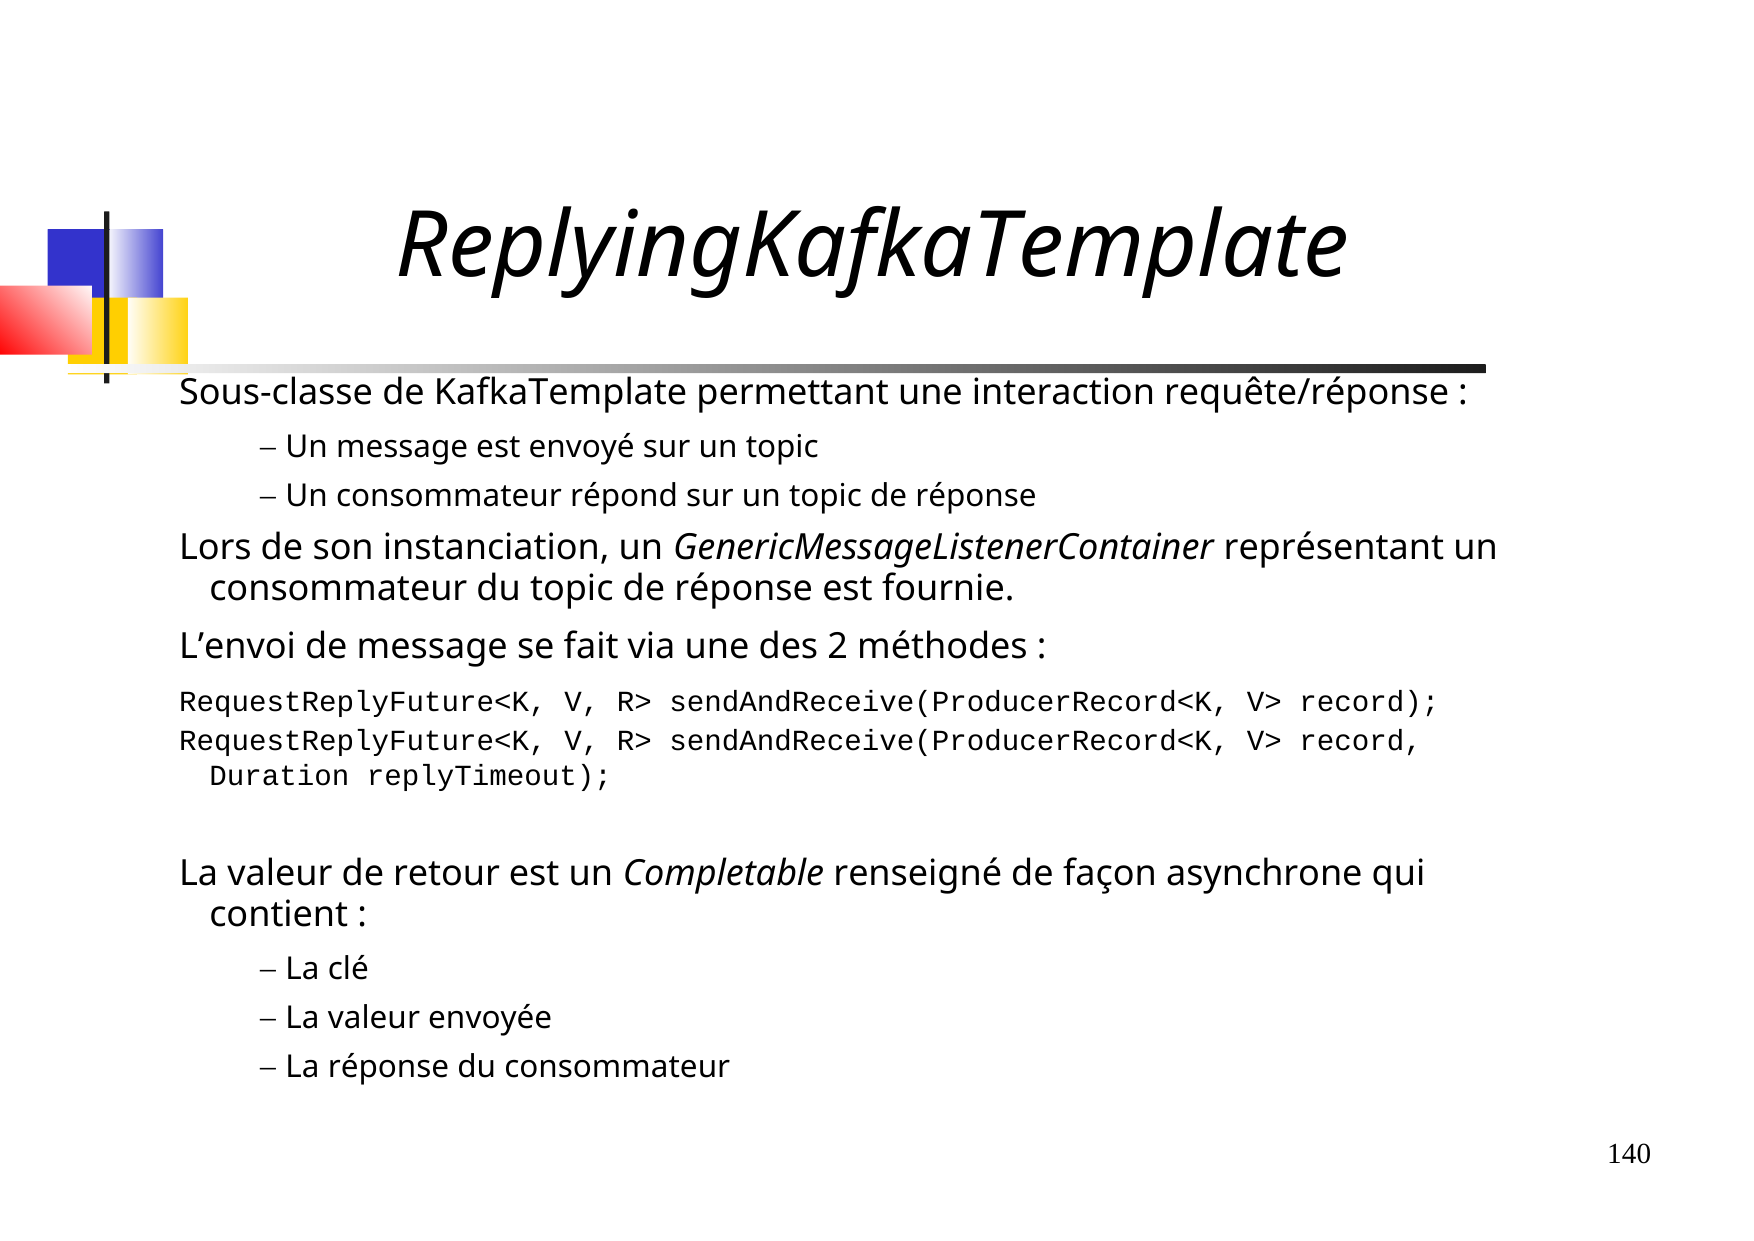

# ReplyingKafkaTemplate
Sous-classe de KafkaTemplate permettant une interaction requête/réponse :
Un message est envoyé sur un topic
Un consommateur répond sur un topic de réponse
Lors de son instanciation, un GenericMessageListenerContainer représentant un consommateur du topic de réponse est fournie.
L’envoi de message se fait via une des 2 méthodes :
RequestReplyFuture<K, V, R> sendAndReceive(ProducerRecord<K, V> record);
RequestReplyFuture<K, V, R> sendAndReceive(ProducerRecord<K, V> record, Duration replyTimeout);
La valeur de retour est un Completable renseigné de façon asynchrone qui contient :
La clé
La valeur envoyée
La réponse du consommateur